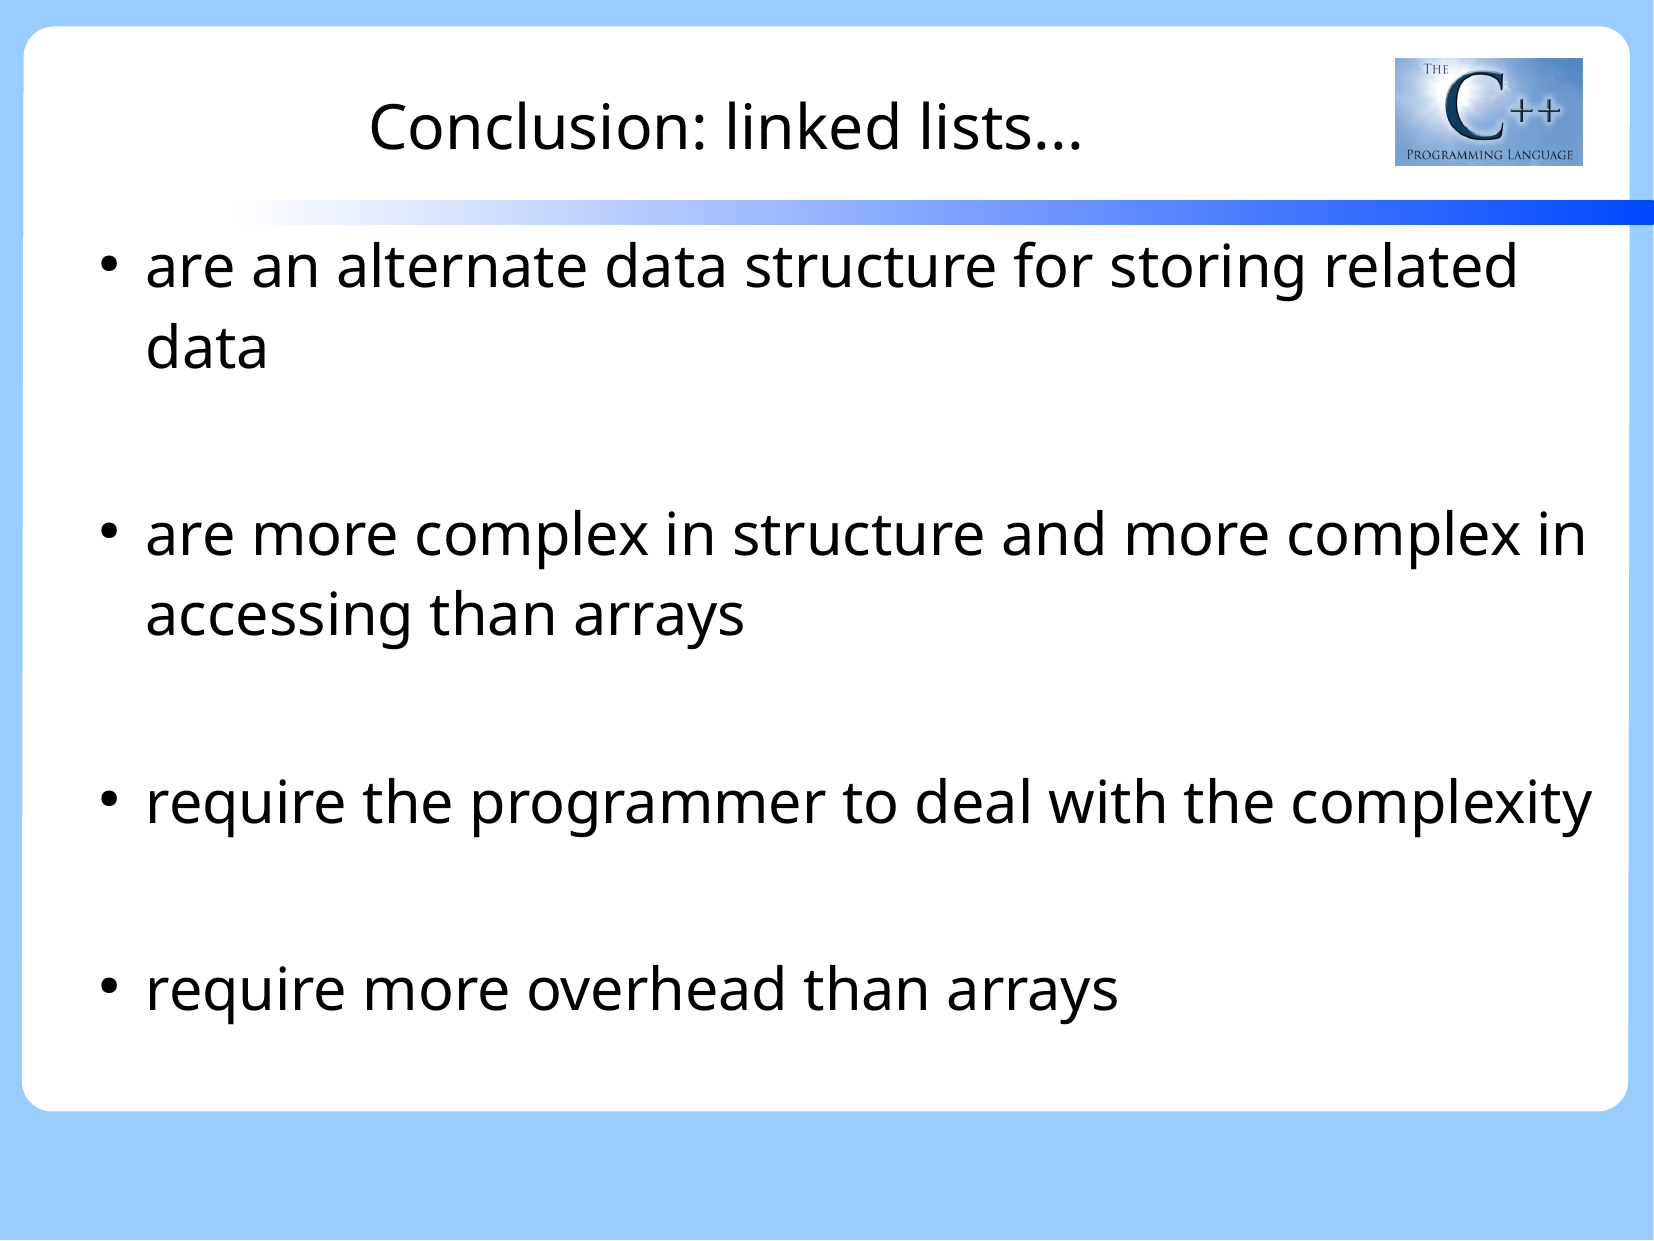

# Conclusion: linked lists...
are an alternate data structure for storing related data
are more complex in structure and more complex in accessing than arrays
require the programmer to deal with the complexity
require more overhead than arrays